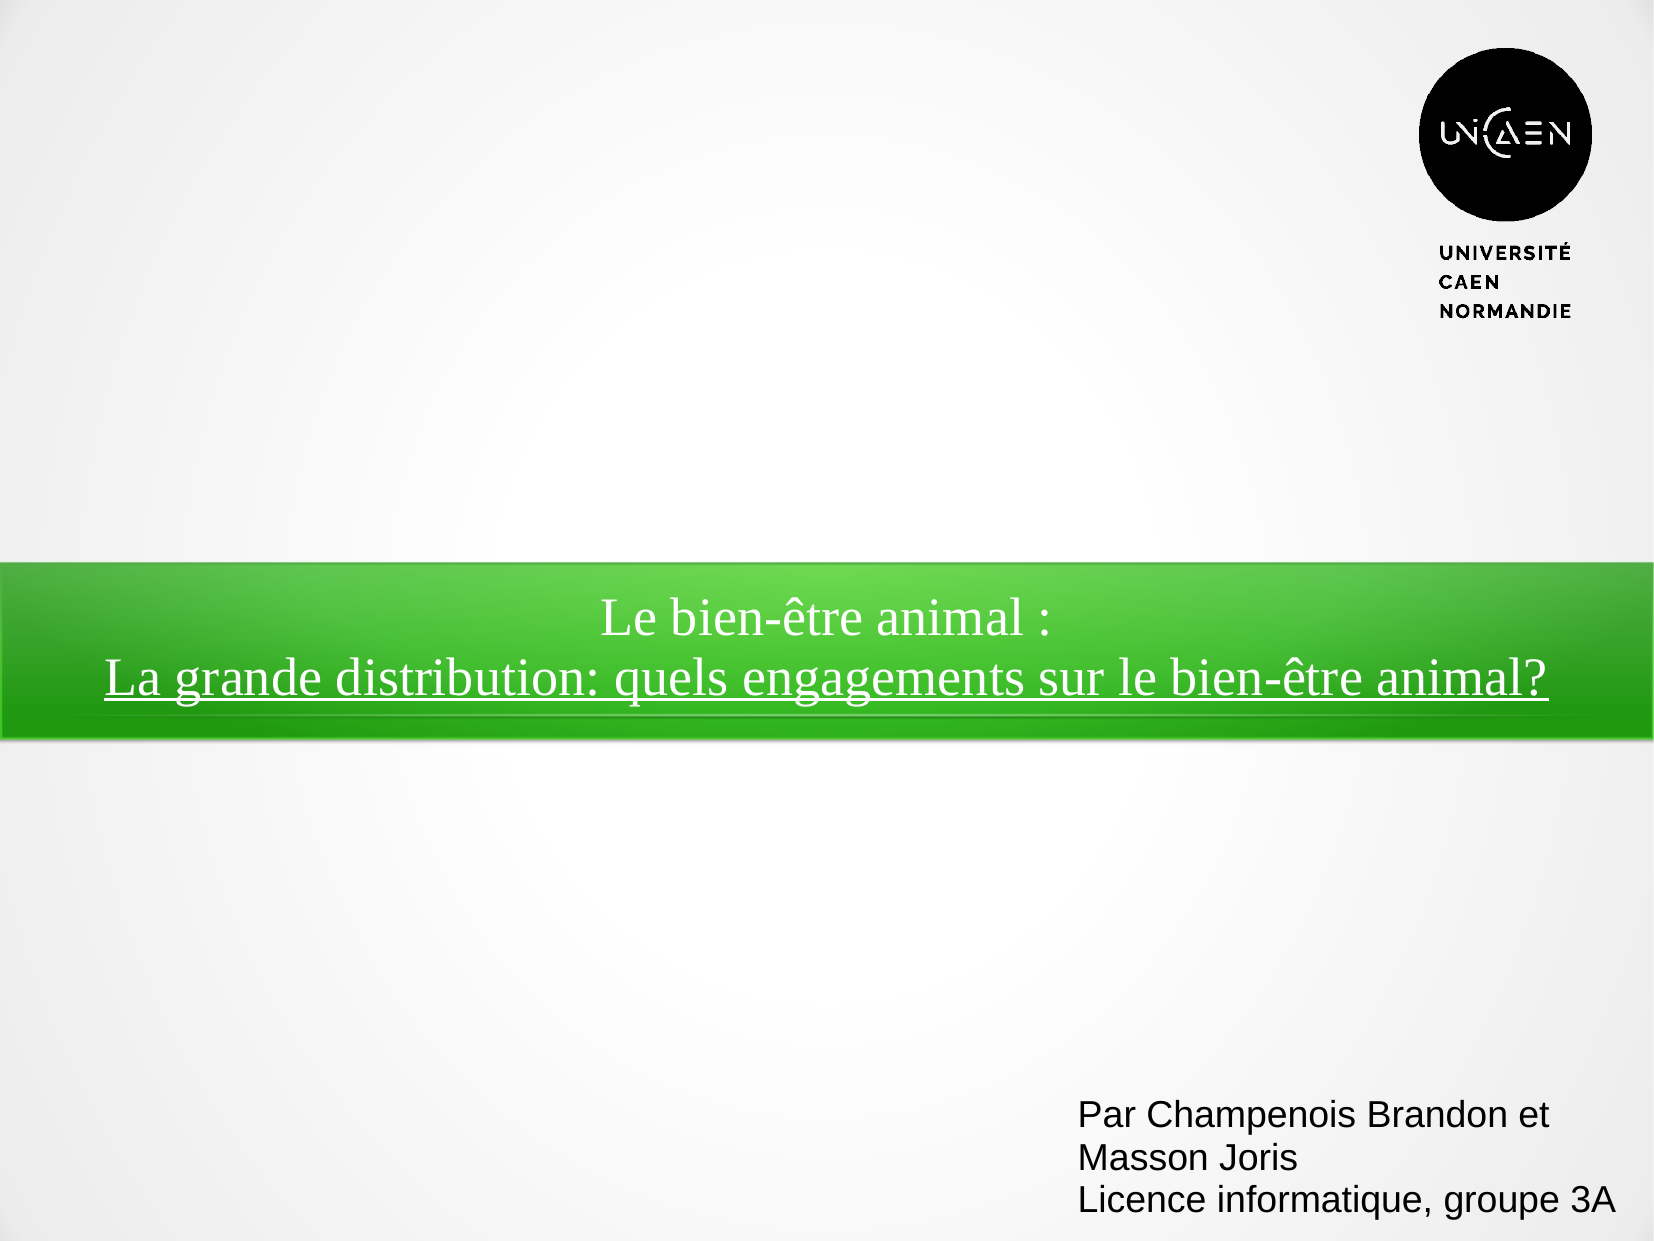

# Le bien-être animal : La grande distribution: quels engagements sur le bien-être animal?
Par Champenois Brandon et Masson Joris
Licence informatique, groupe 3A